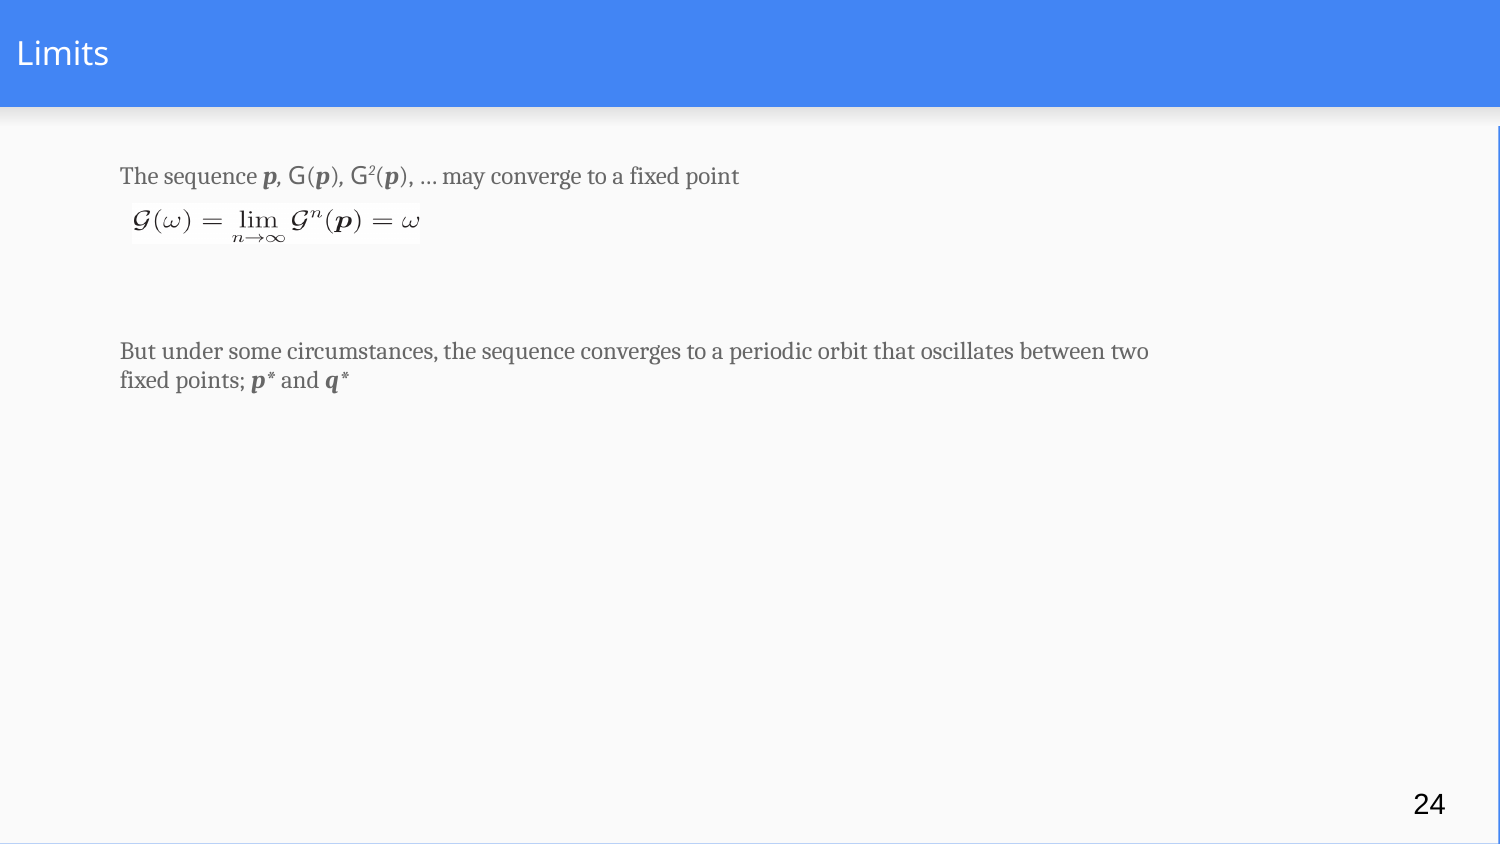

# Limits
The sequence p, G(p), G2(p), … may converge to a fixed point
But under some circumstances, the sequence converges to a periodic orbit that oscillates between two fixed points; p* and q*
24